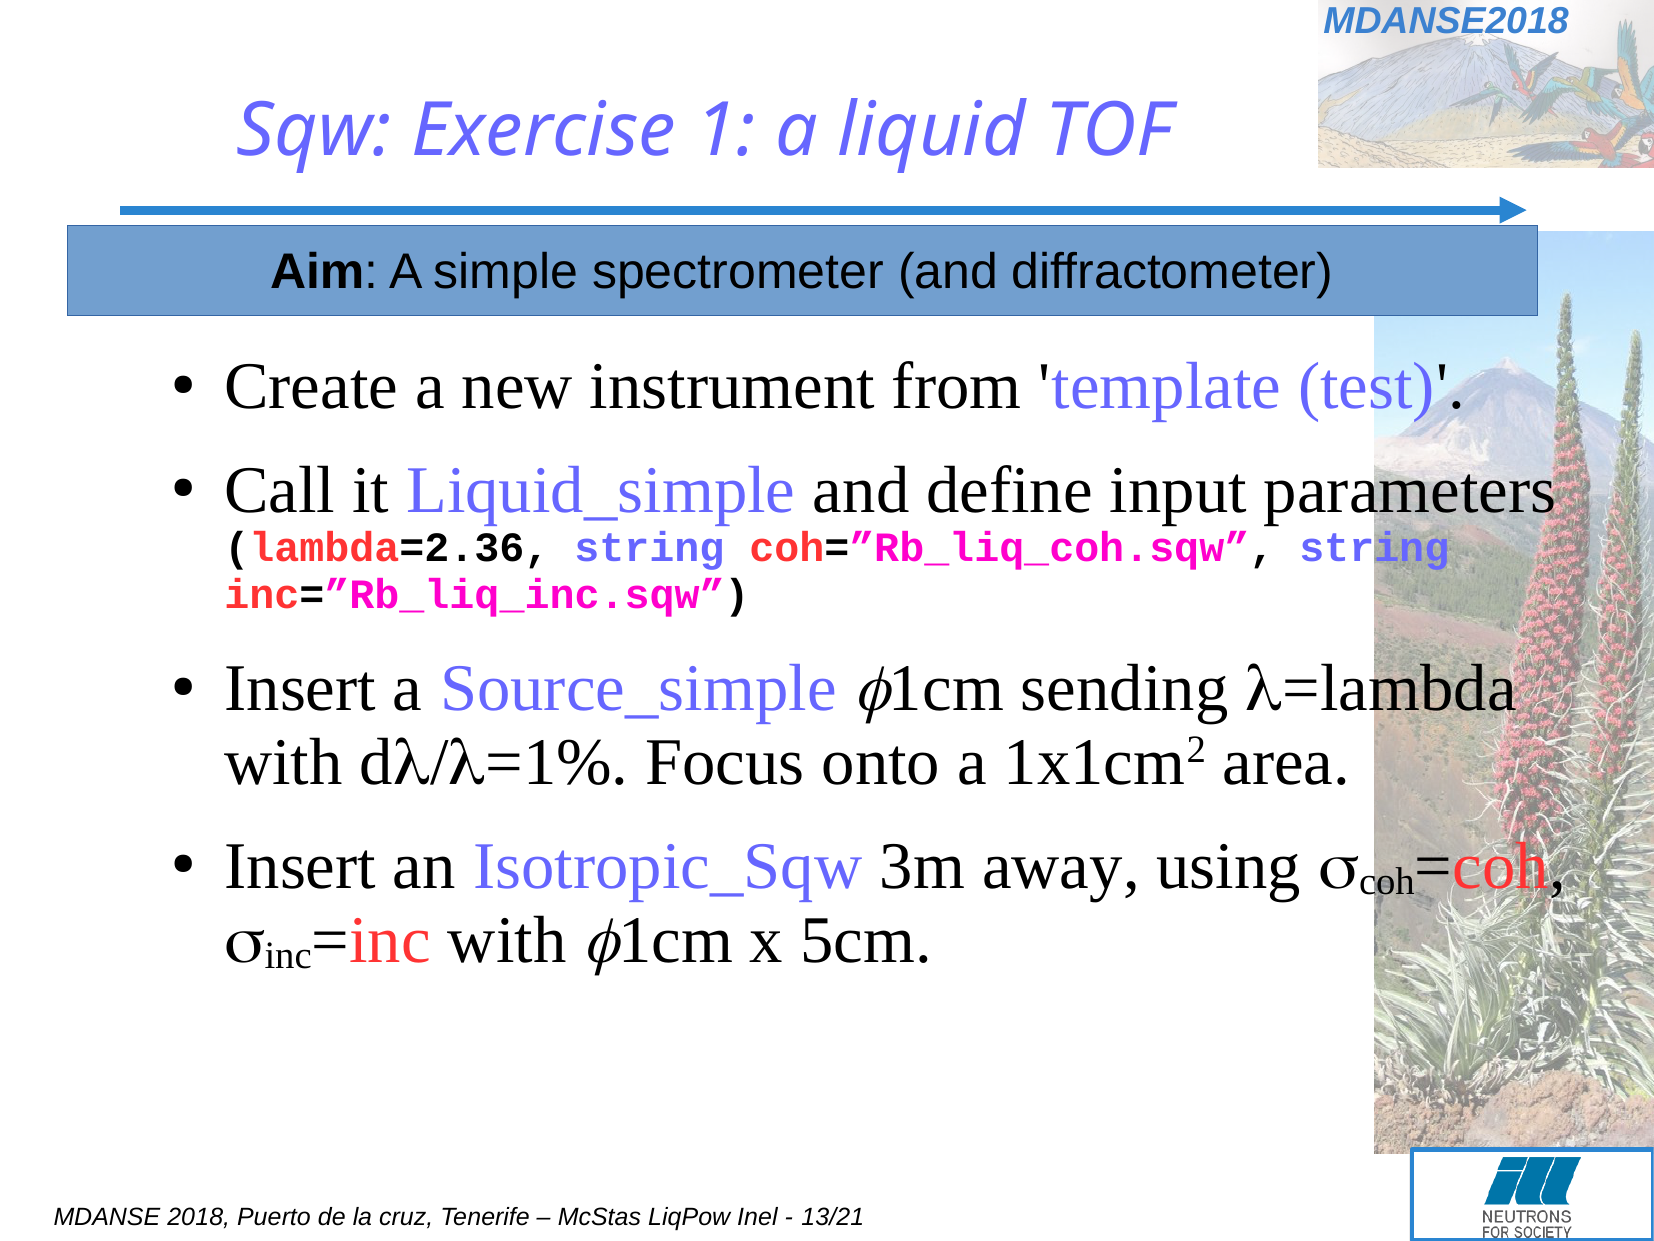

# Sqw: Exercise 1: a liquid TOF
Aim: A simple spectrometer (and diffractometer)
Create a new instrument from 'template (test)'.
Call it Liquid_simple and define input parameters (lambda=2.36, string coh=”Rb_liq_coh.sqw”, string inc=”Rb_liq_inc.sqw”)
Insert a Source_simple f1cm sending l=lambda with dl/l=1%. Focus onto a 1x1cm2 area.
Insert an Isotropic_Sqw 3m away, using scoh=coh, sinc=inc with f1cm x 5cm.